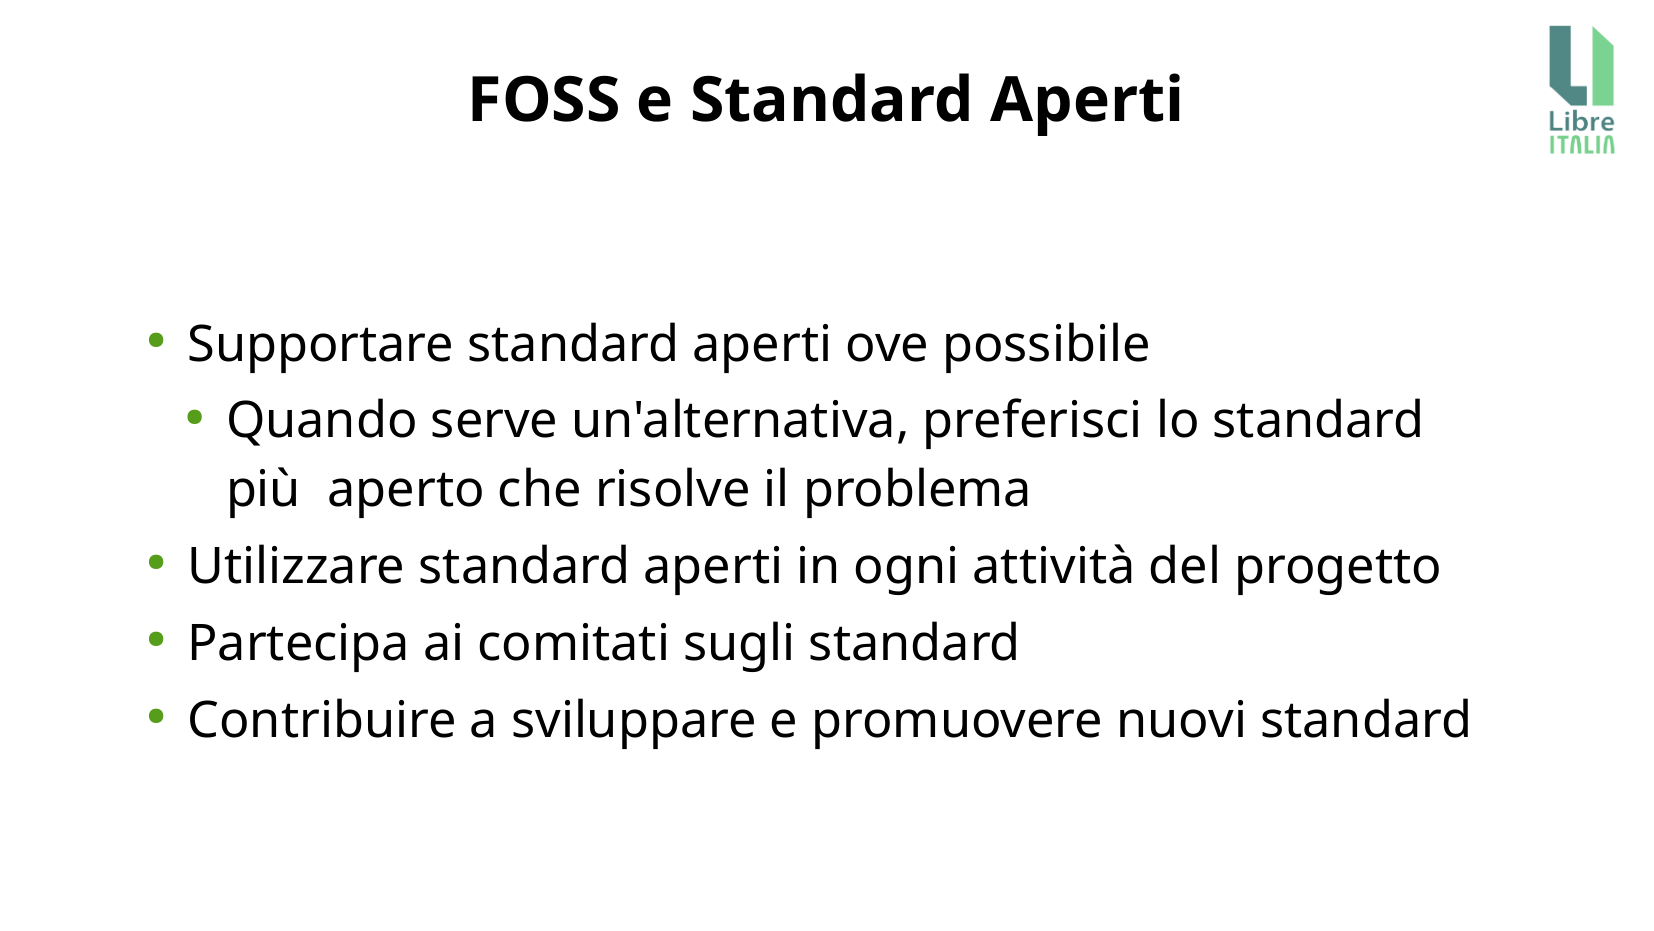

# FOSS e Standard Aperti
Supportare standard aperti ove possibile
Quando serve un'alternativa, preferisci lo standard più aperto che risolve il problema
Utilizzare standard aperti in ogni attività del progetto
Partecipa ai comitati sugli standard
Contribuire a sviluppare e promuovere nuovi standard